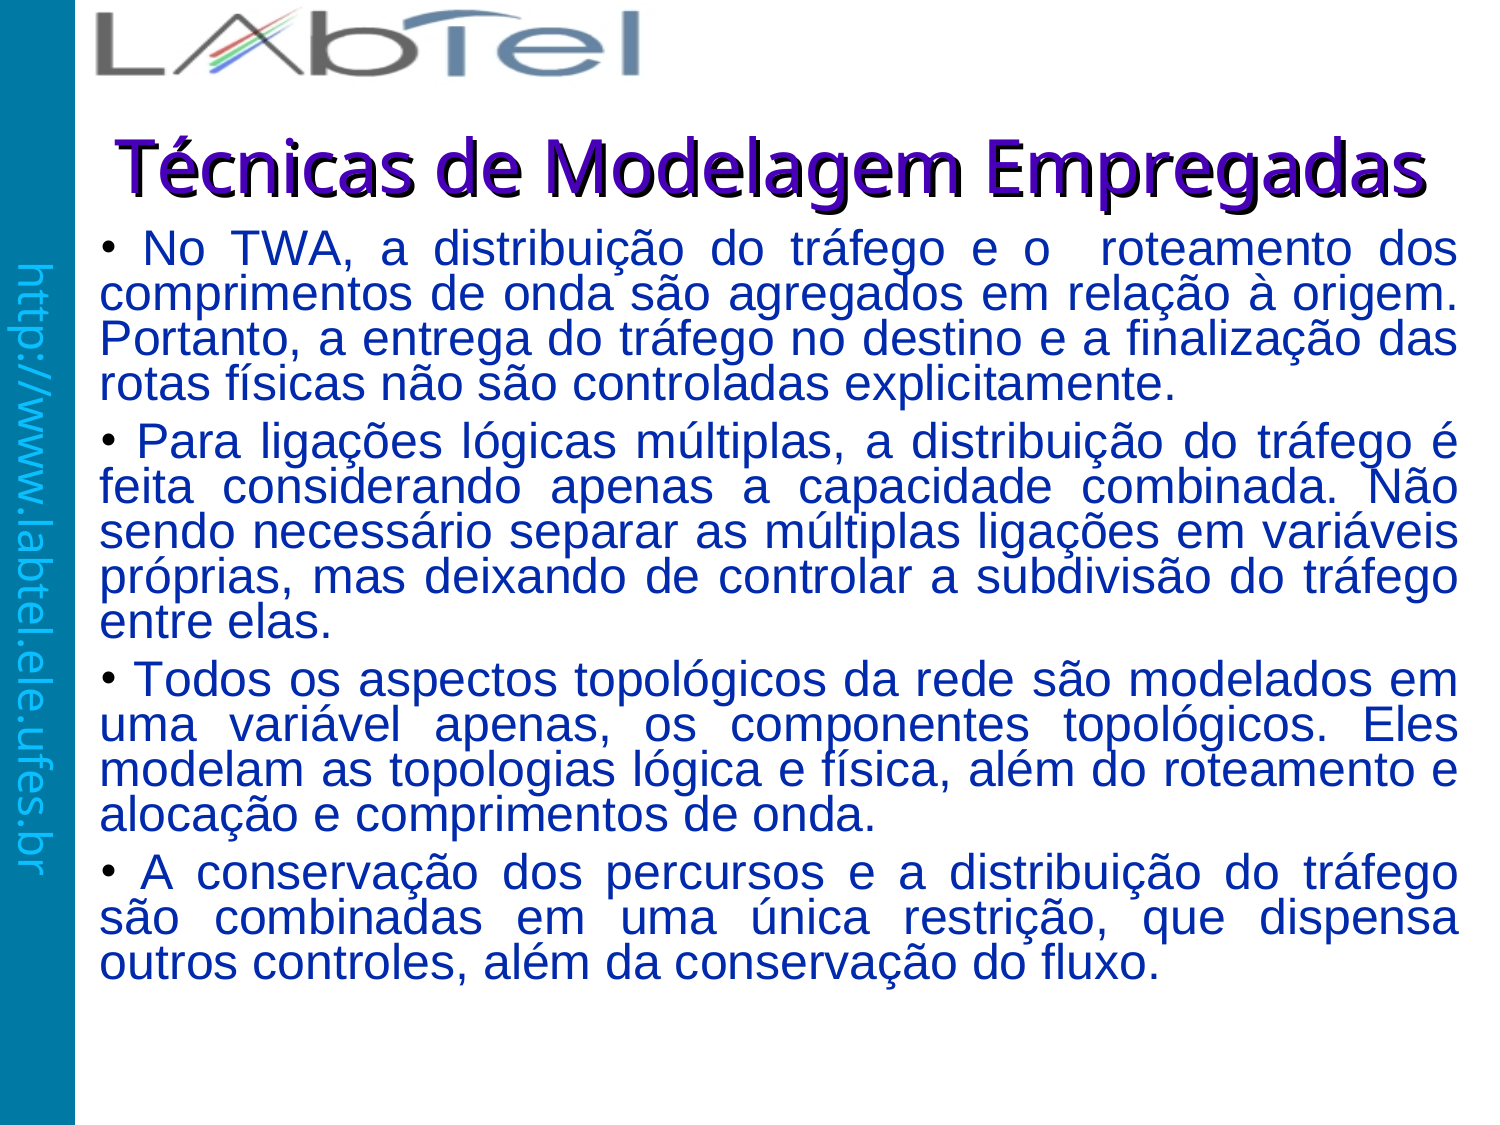

# Técnicas de Modelagem Empregadas
 No TWA, a distribuição do tráfego e o roteamento dos comprimentos de onda são agregados em relação à origem. Portanto, a entrega do tráfego no destino e a finalização das rotas físicas não são controladas explicitamente.
 Para ligações lógicas múltiplas, a distribuição do tráfego é feita considerando apenas a capacidade combinada. Não sendo necessário separar as múltiplas ligações em variáveis próprias, mas deixando de controlar a subdivisão do tráfego entre elas.
 Todos os aspectos topológicos da rede são modelados em uma variável apenas, os componentes topológicos. Eles modelam as topologias lógica e física, além do roteamento e alocação e comprimentos de onda.
 A conservação dos percursos e a distribuição do tráfego são combinadas em uma única restrição, que dispensa outros controles, além da conservação do fluxo.